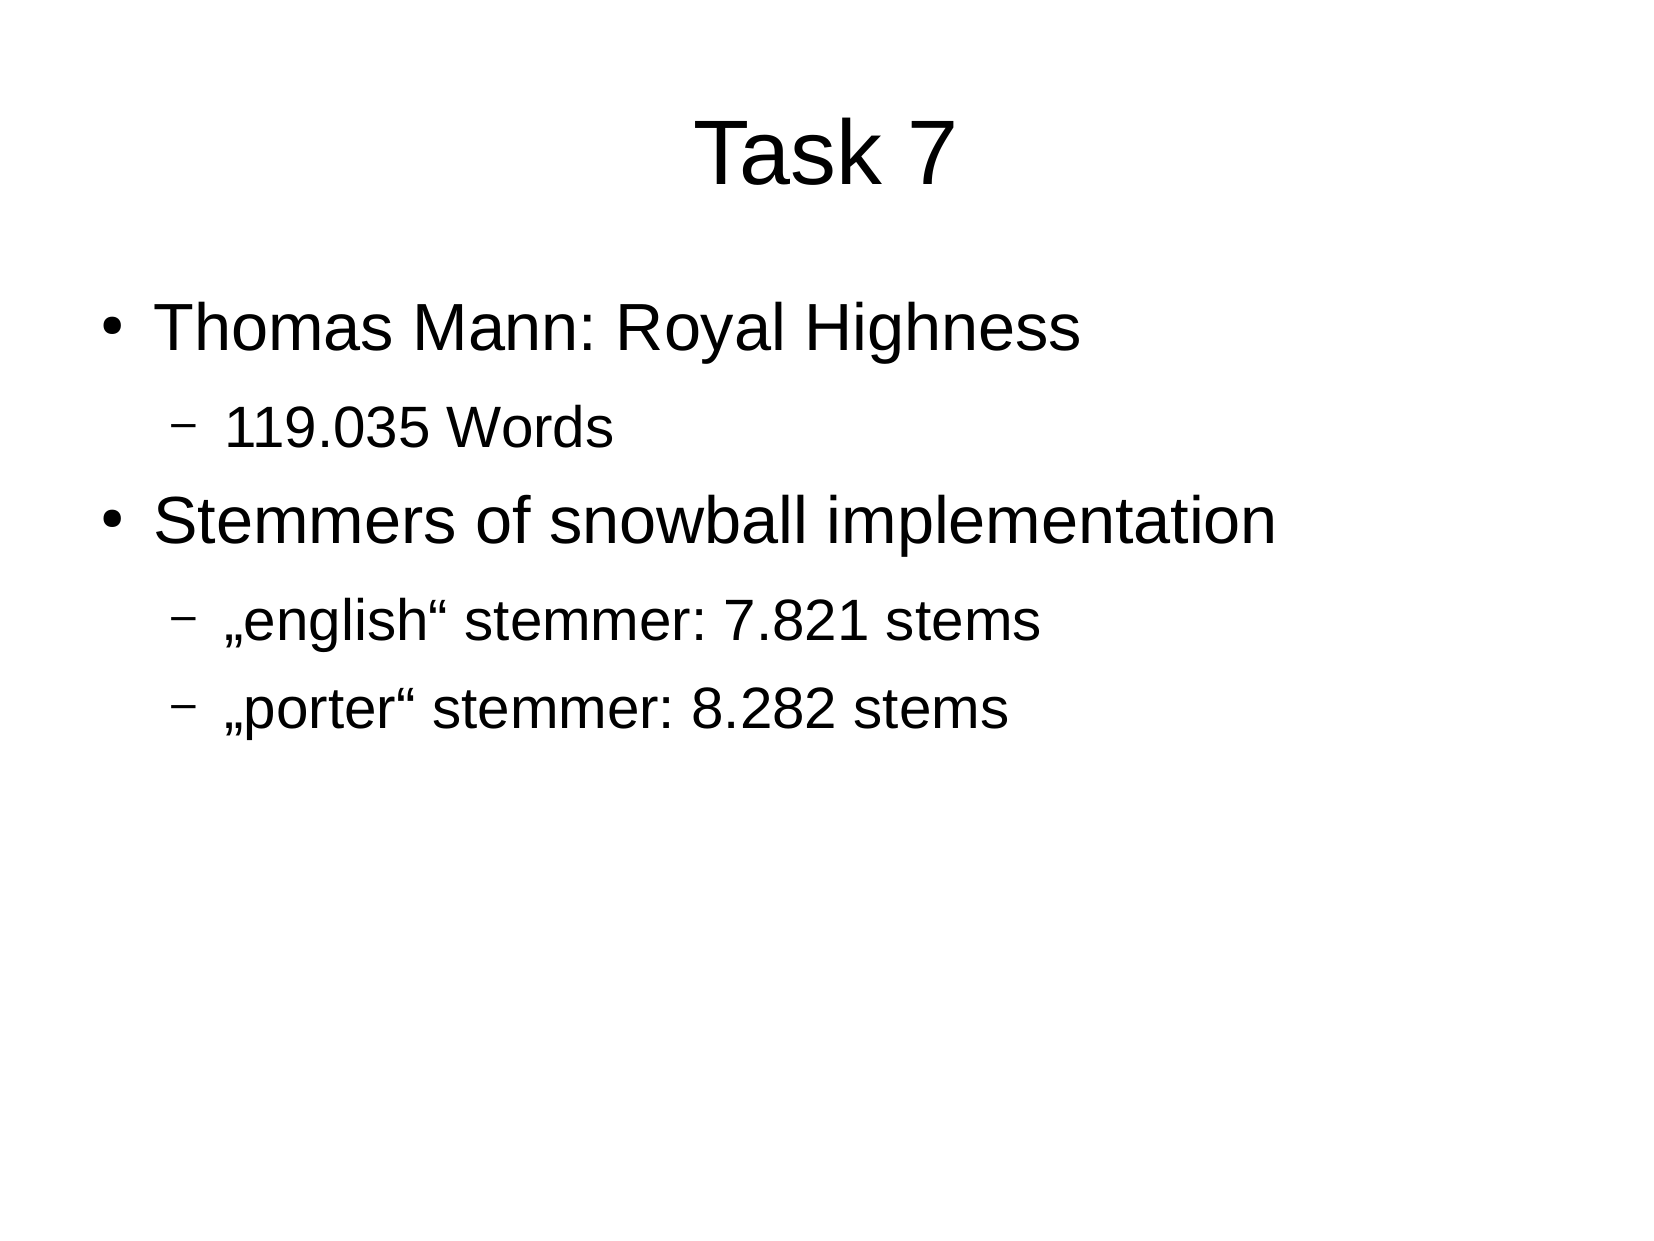

# Task 7
Thomas Mann: Royal Highness
119.035 Words
Stemmers of snowball implementation
„english“ stemmer: 7.821 stems
„porter“ stemmer: 8.282 stems